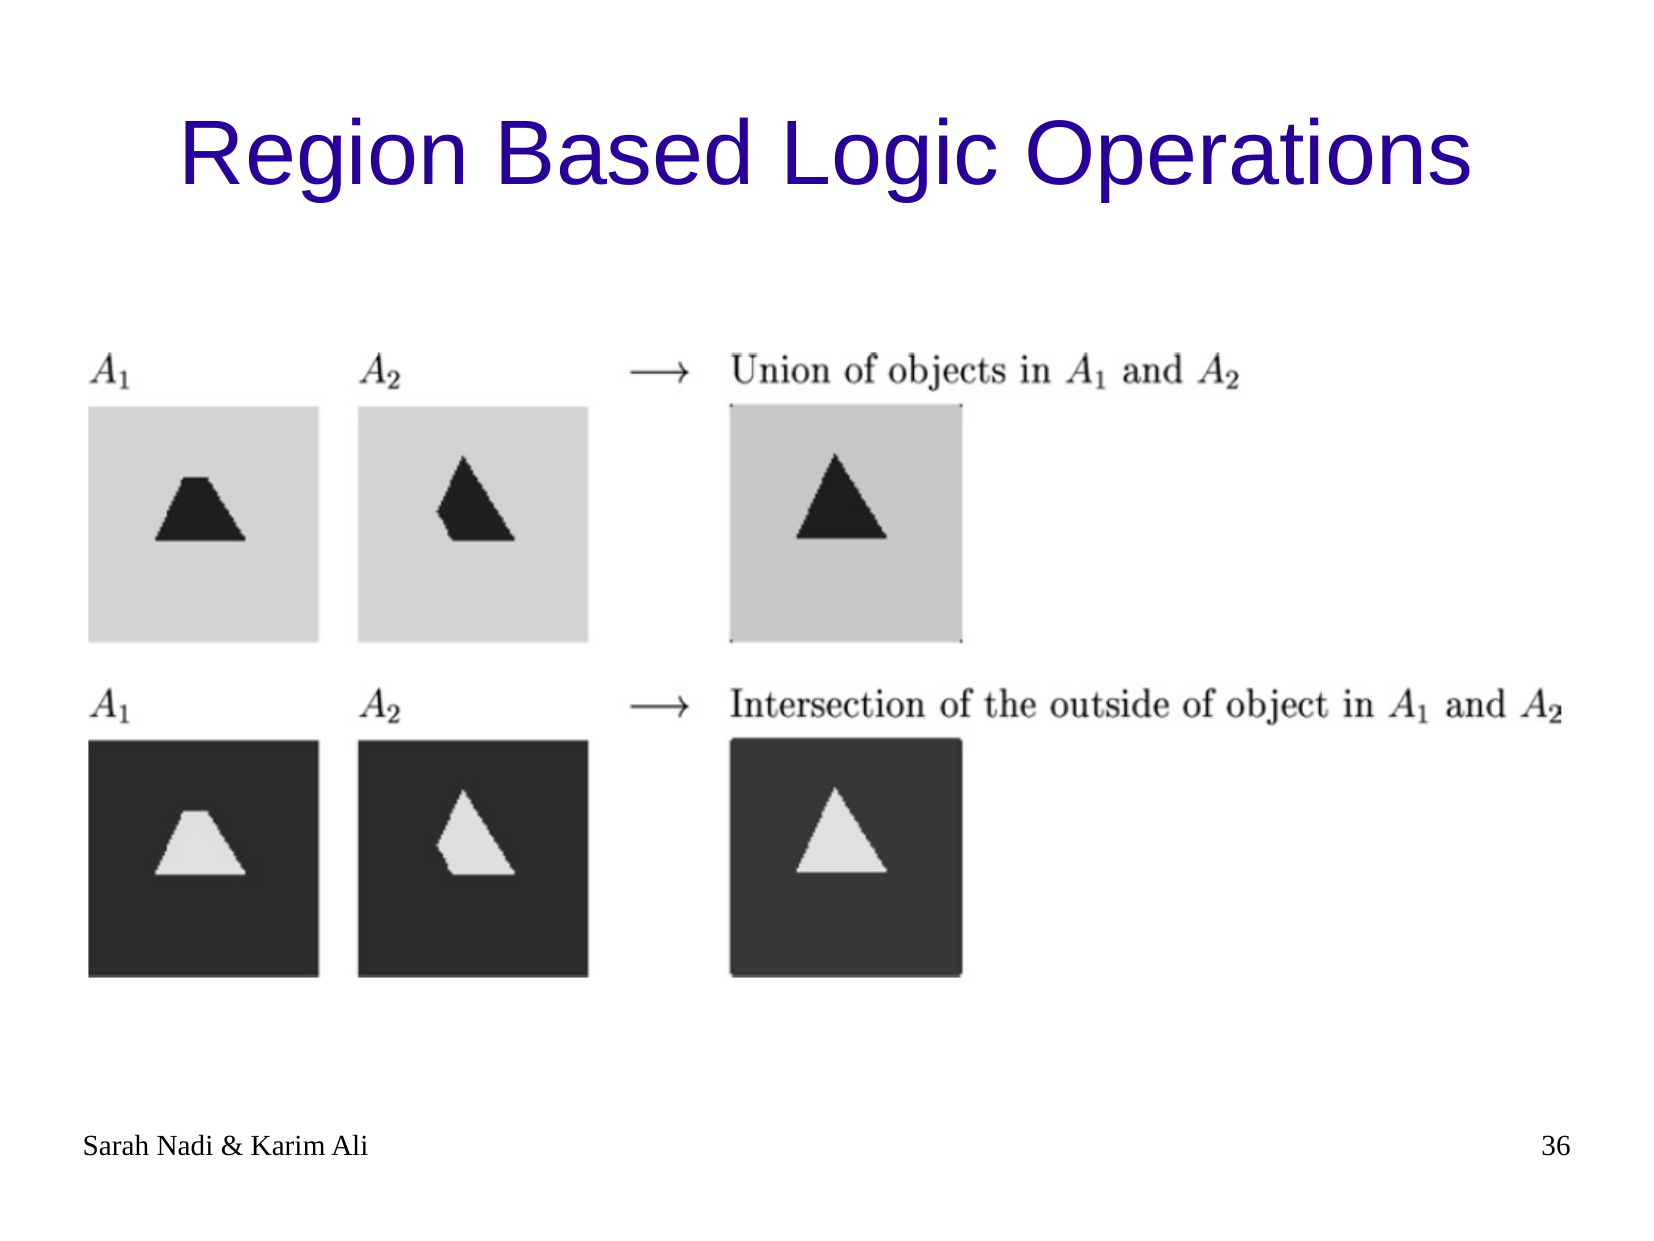

# Region Based Logic Operations
Sarah Nadi & Karim Ali
36